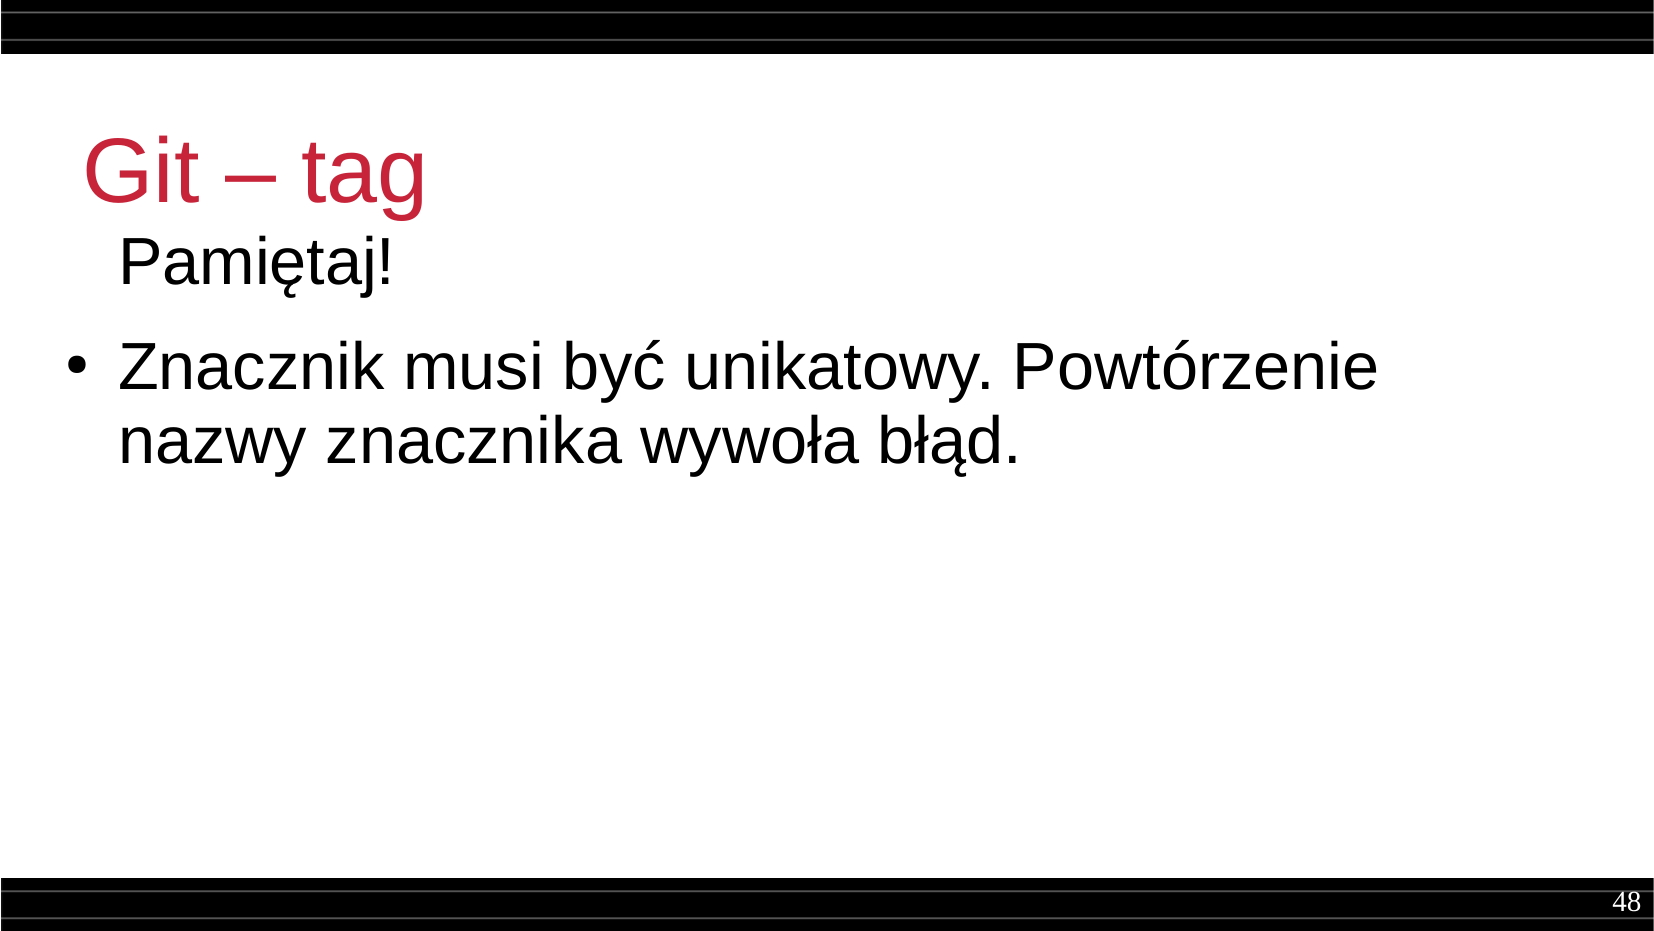

# Git – tag
Pamiętaj!
Znacznik musi być unikatowy. Powtórzenie nazwy znacznika wywoła błąd.